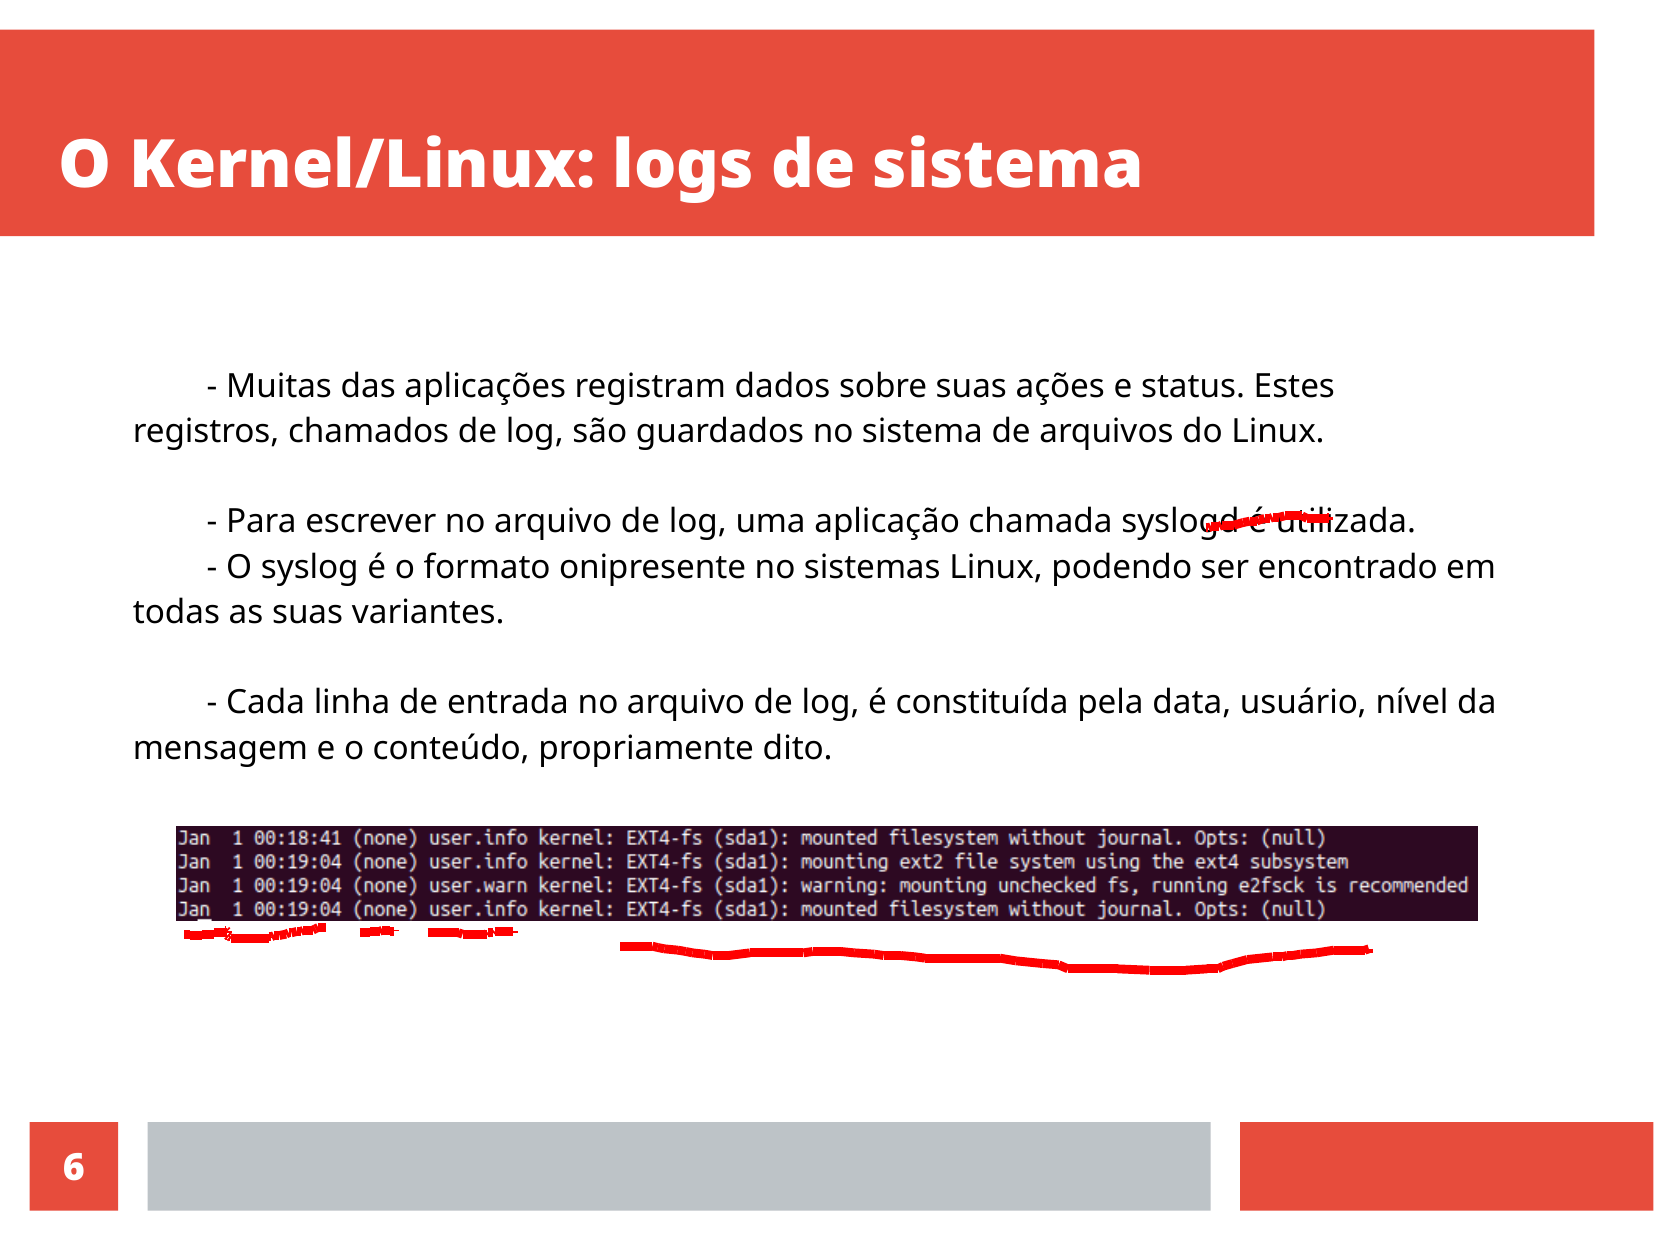

# O Kernel/Linux: logs de sistema
	- Muitas das aplicações registram dados sobre suas ações e status. Estes
registros, chamados de log, são guardados no sistema de arquivos do Linux.
	- Para escrever no arquivo de log, uma aplicação chamada syslogd é utilizada.
	- O syslog é o formato onipresente no sistemas Linux, podendo ser encontrado em todas as suas variantes.
	- Cada linha de entrada no arquivo de log, é constituída pela data, usuário, nível da mensagem e o conteúdo, propriamente dito.
6